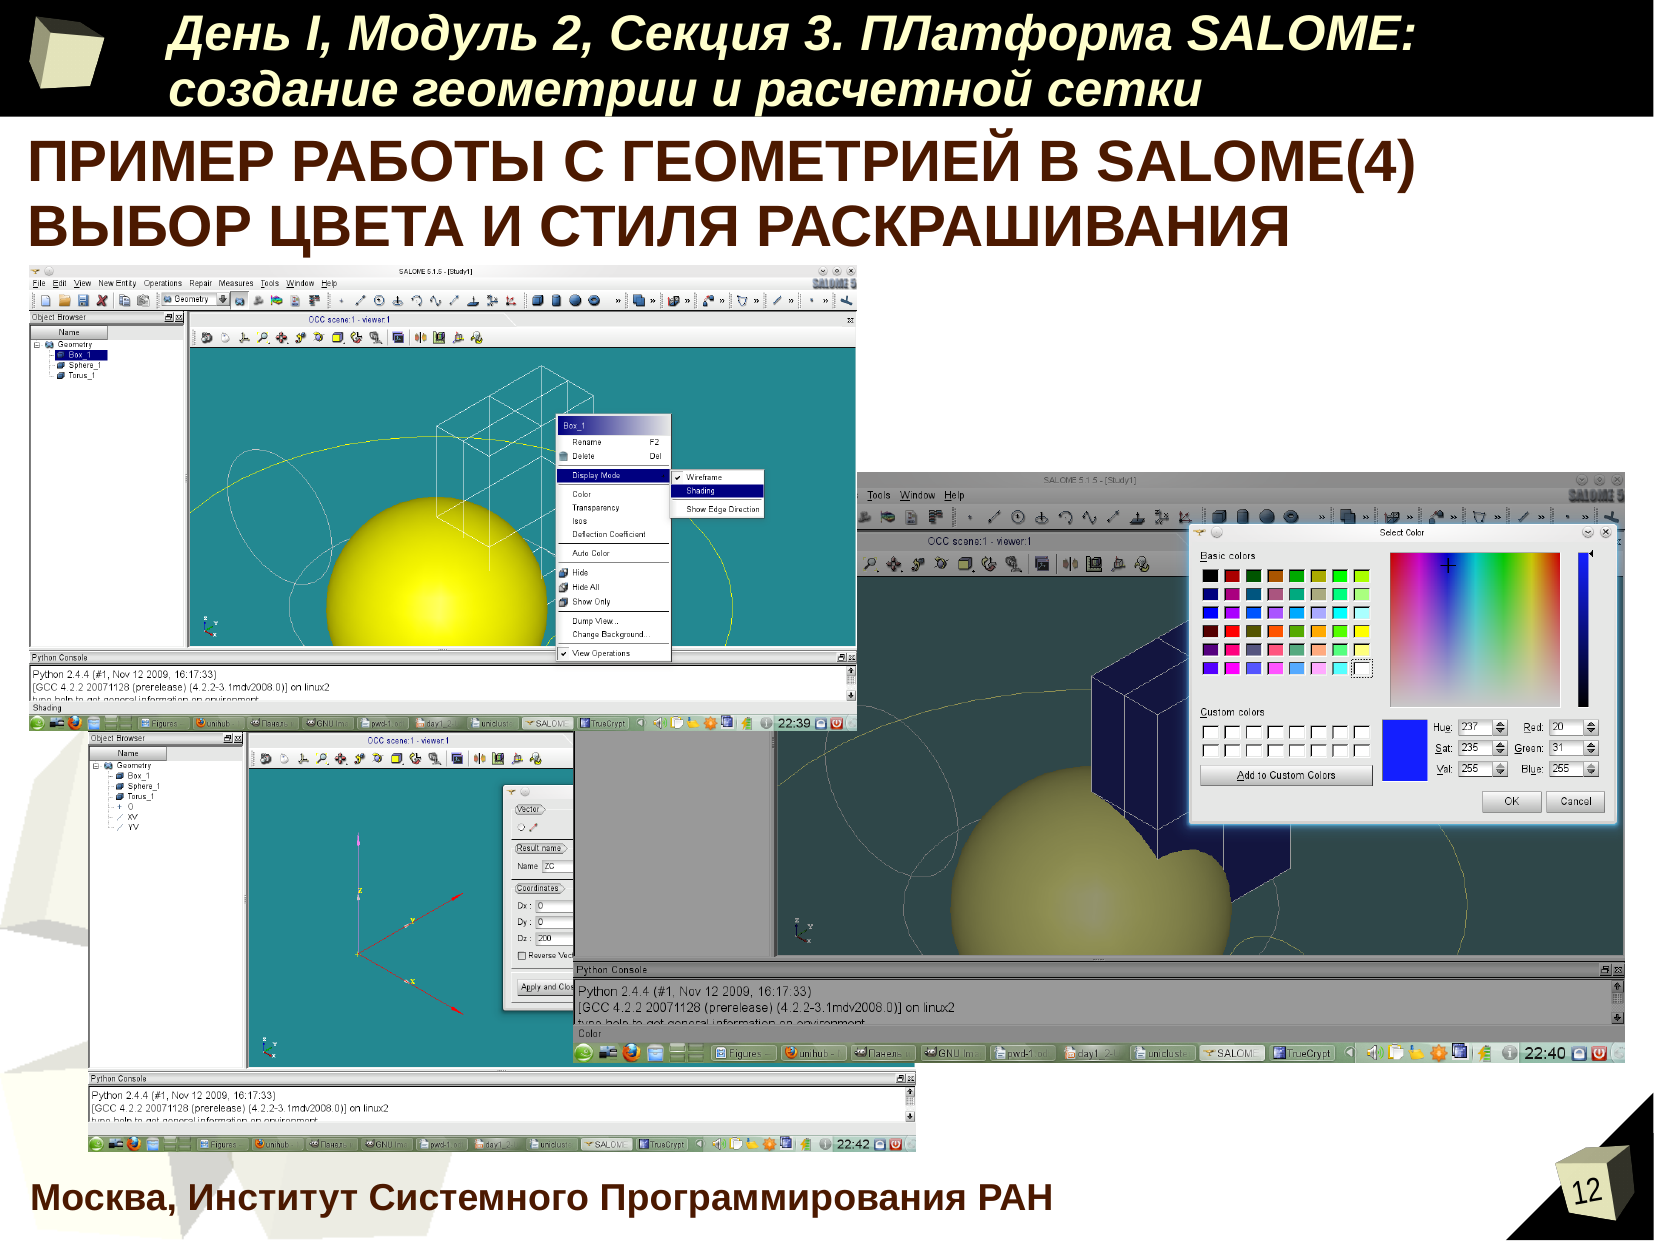

ПРИМЕР РАБОТЫ С ГЕОМЕТРИЕЙ В SALOME(4)
ВЫБОР ЦВЕТА И СТИЛЯ РАСКРАШИВАНИЯ ОБЪЕКТОВ